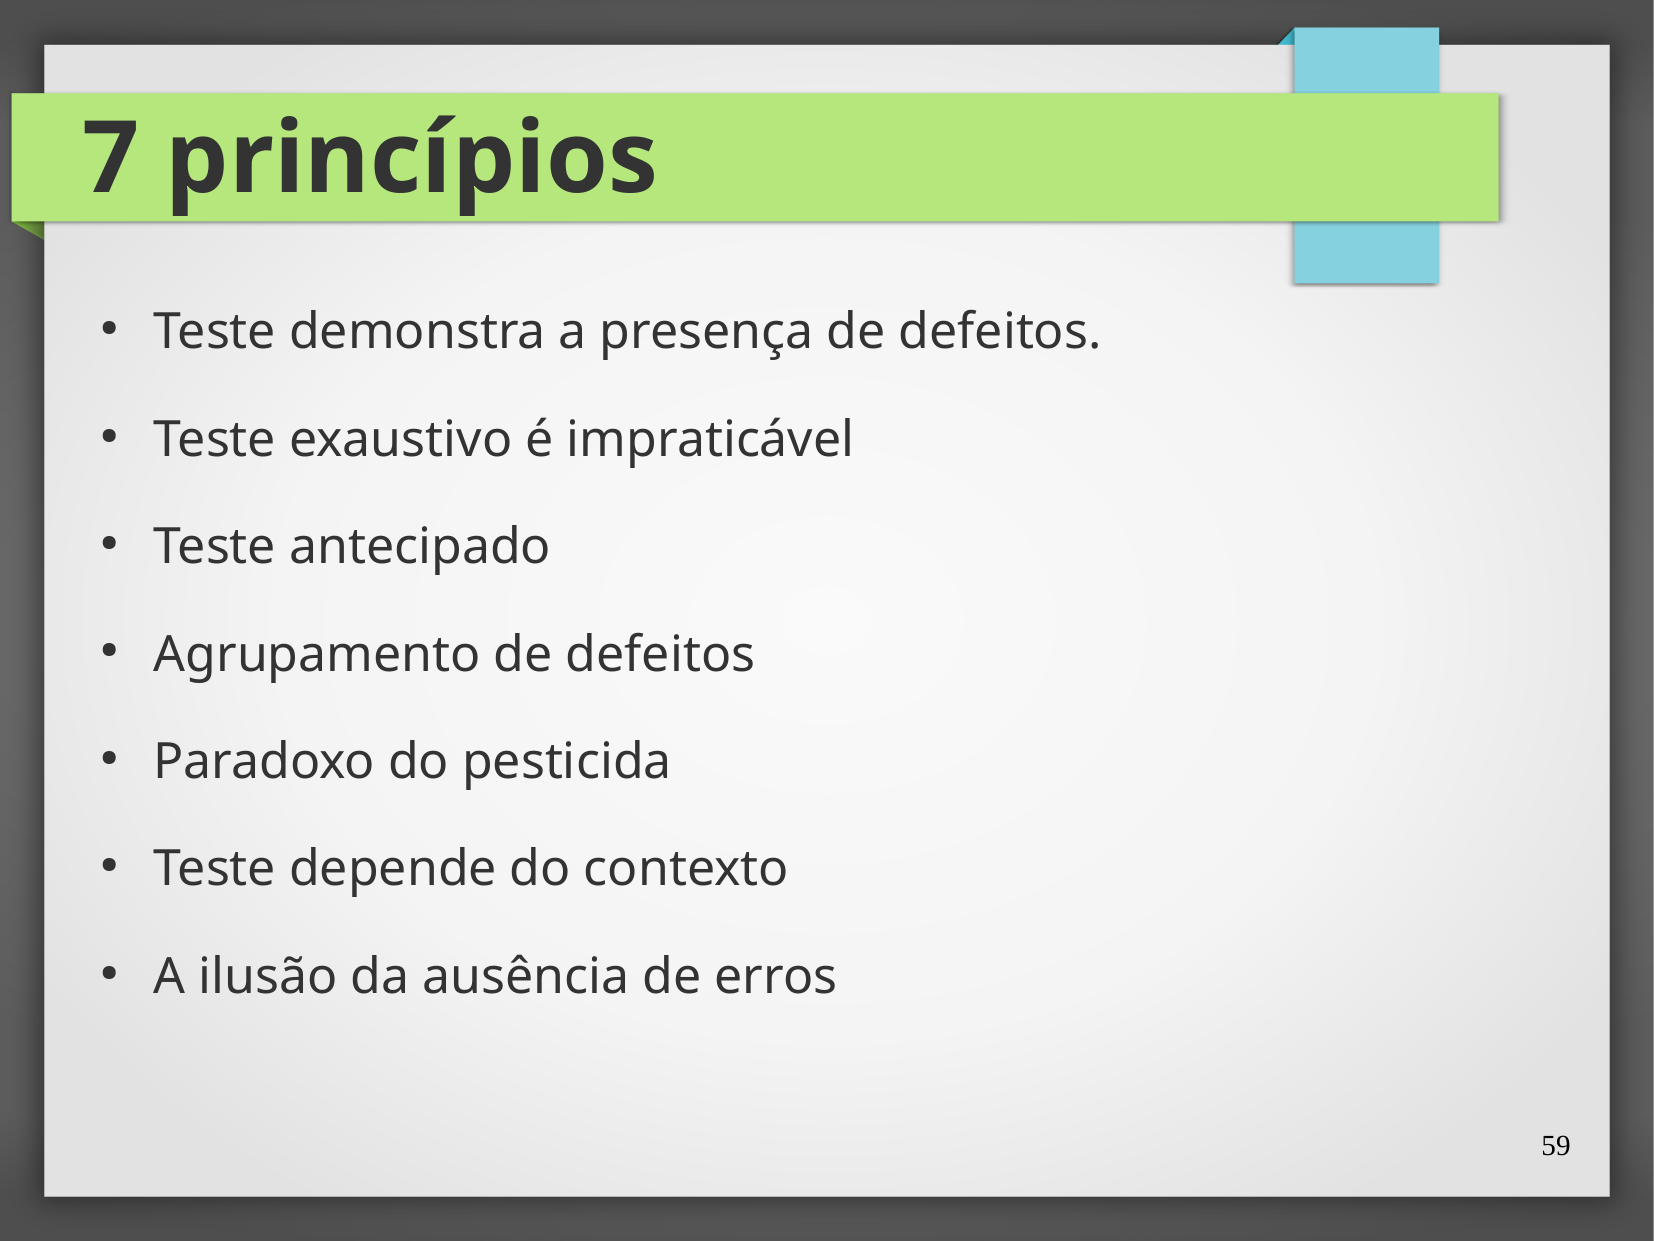

# 7 princípios
Teste demonstra a presença de defeitos.
Teste exaustivo é impraticável
Teste antecipado
Agrupamento de defeitos
Paradoxo do pesticida
Teste depende do contexto
A ilusão da ausência de erros
59